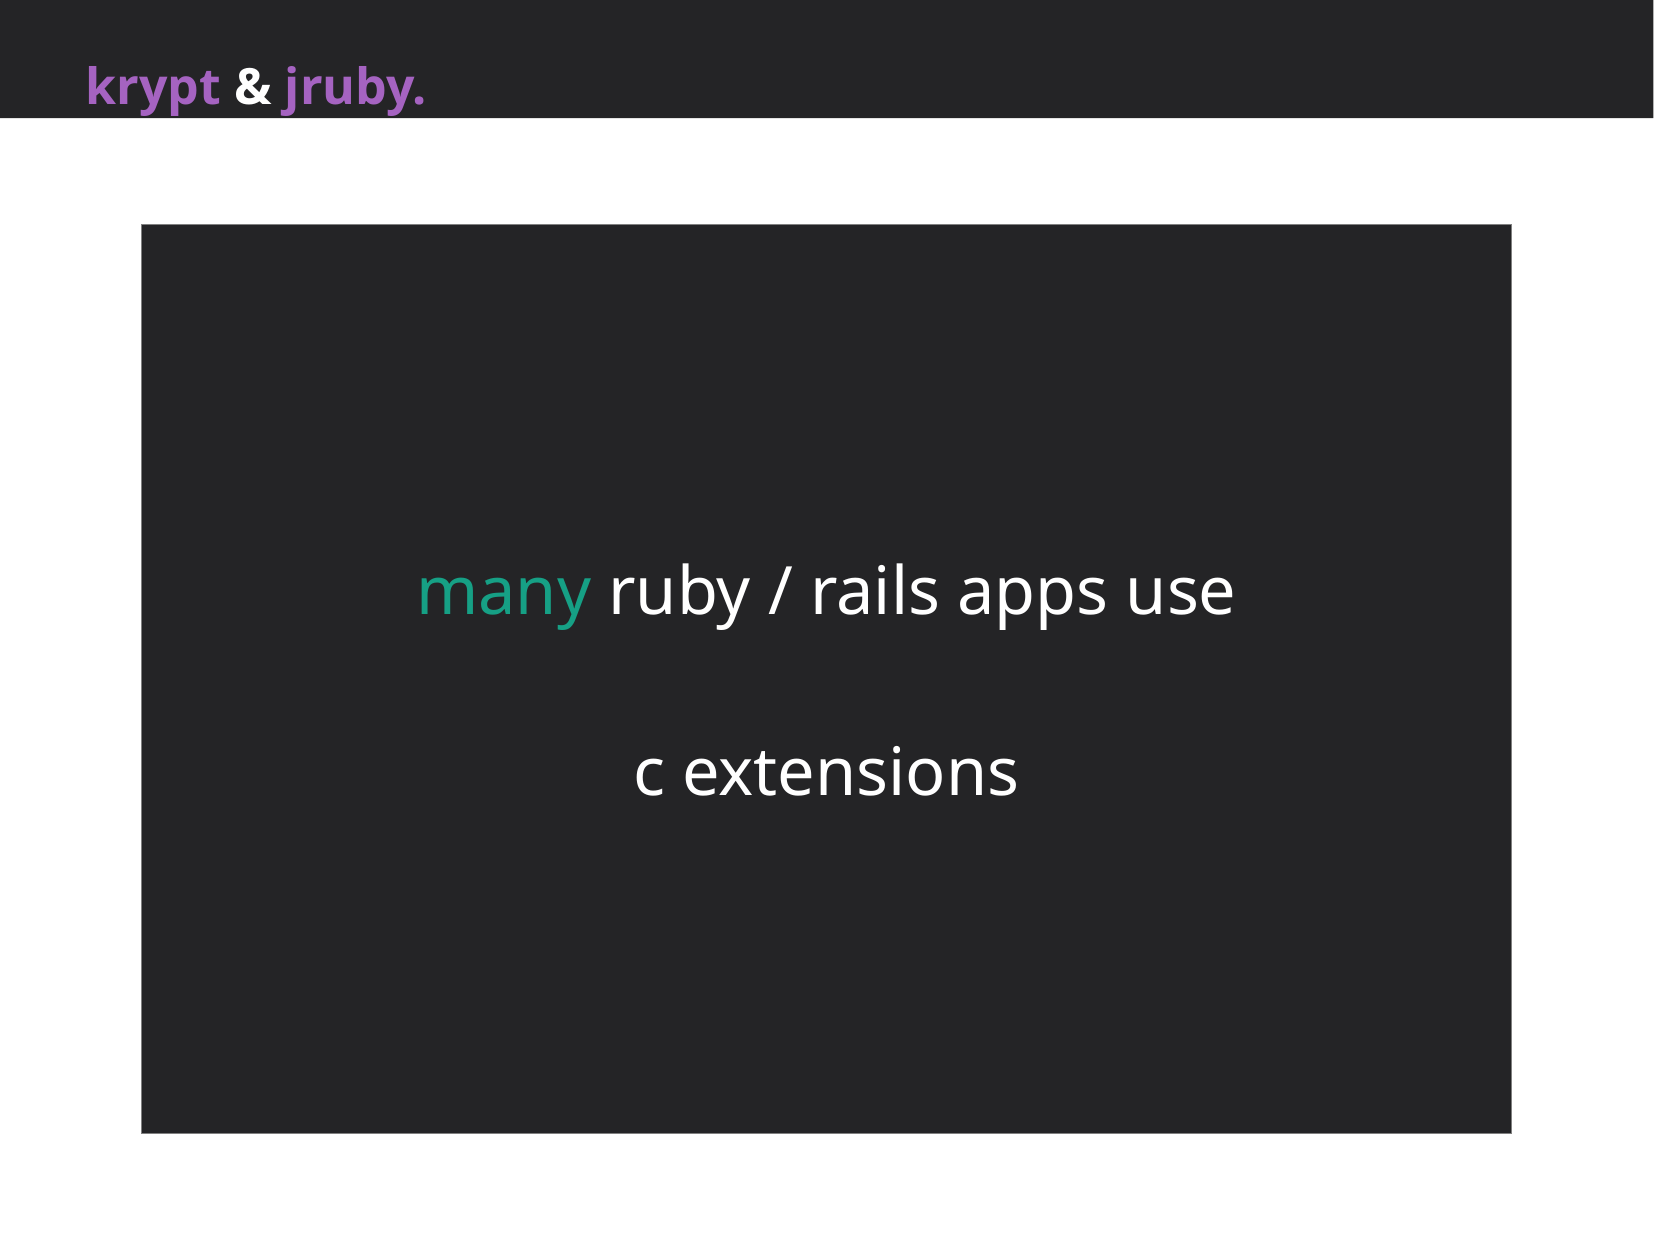

krypt & jruby.
many ruby / rails apps use
c extensions